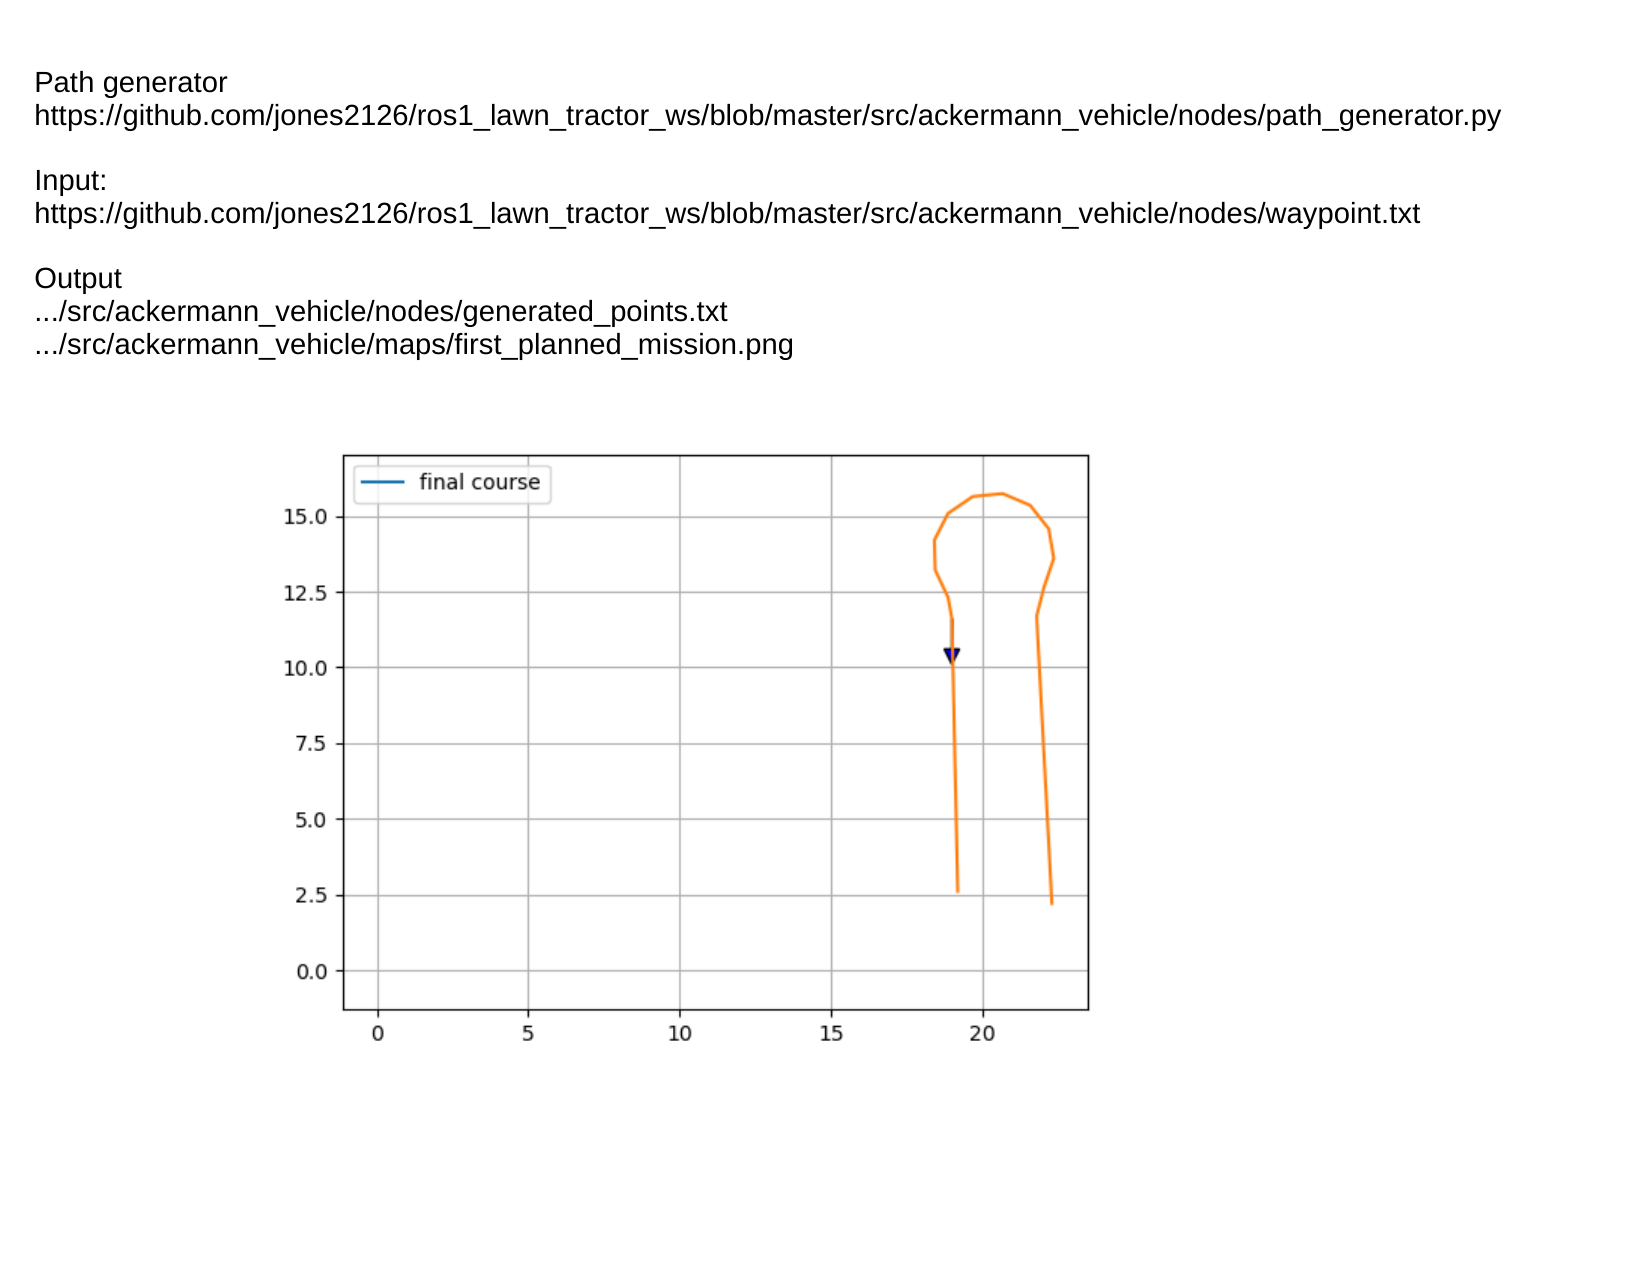

Path generator
https://github.com/jones2126/ros1_lawn_tractor_ws/blob/master/src/ackermann_vehicle/nodes/path_generator.py
Input:
https://github.com/jones2126/ros1_lawn_tractor_ws/blob/master/src/ackermann_vehicle/nodes/waypoint.txt
Output
.../src/ackermann_vehicle/nodes/generated_points.txt
.../src/ackermann_vehicle/maps/first_planned_mission.png